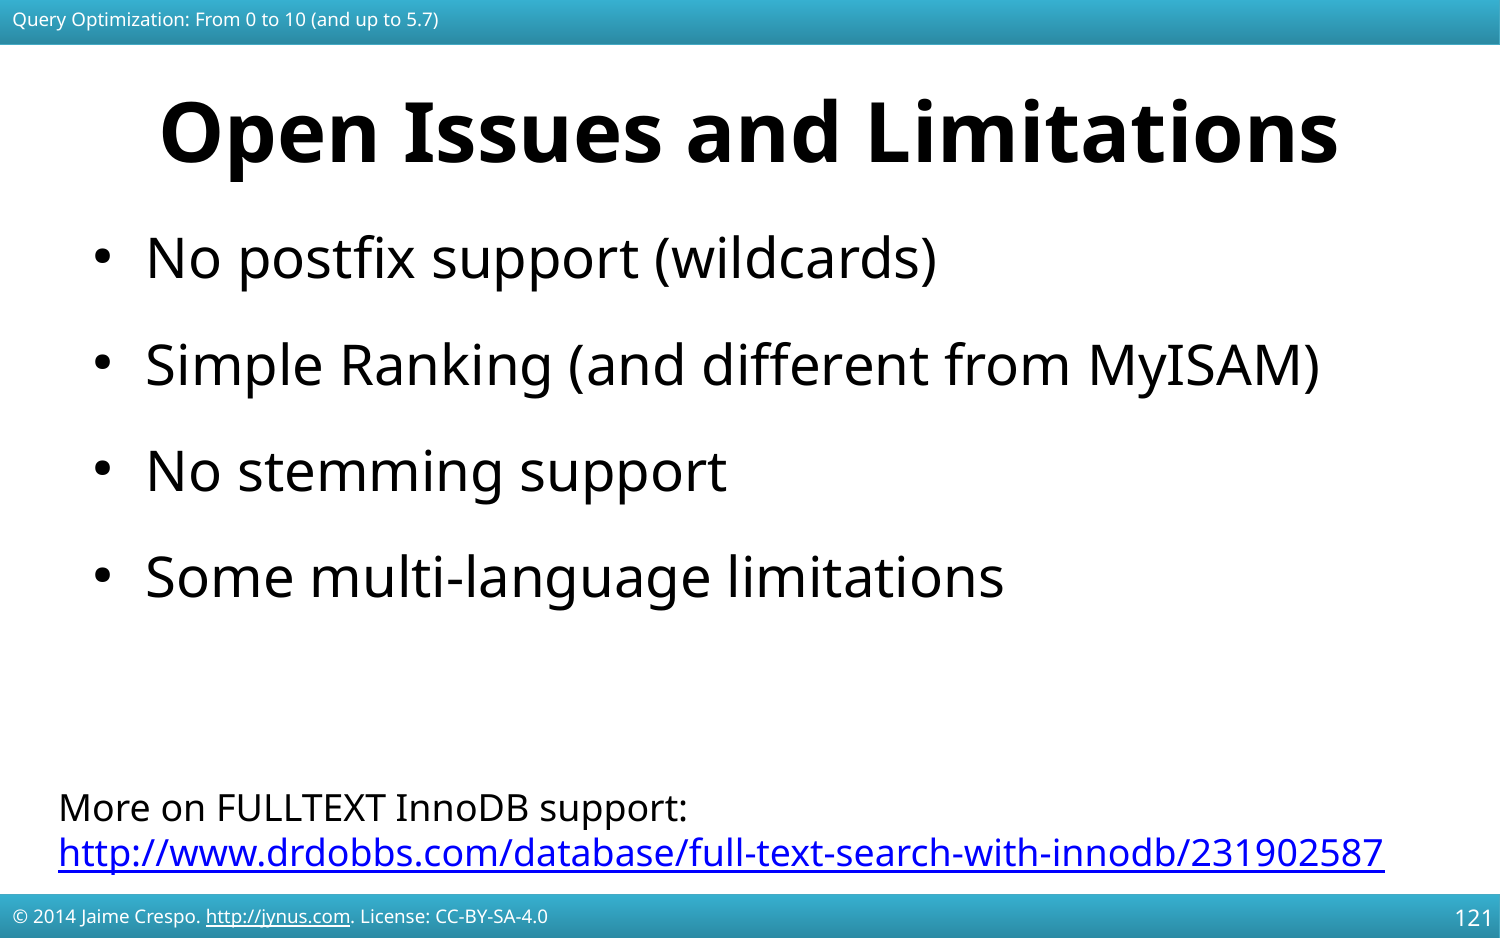

# Open Issues and Limitations
No postfix support (wildcards)
Simple Ranking (and different from MyISAM)
No stemming support
Some multi-language limitations
More on FULLTEXT InnoDB support: http://www.drdobbs.com/database/full-text-search-with-innodb/231902587